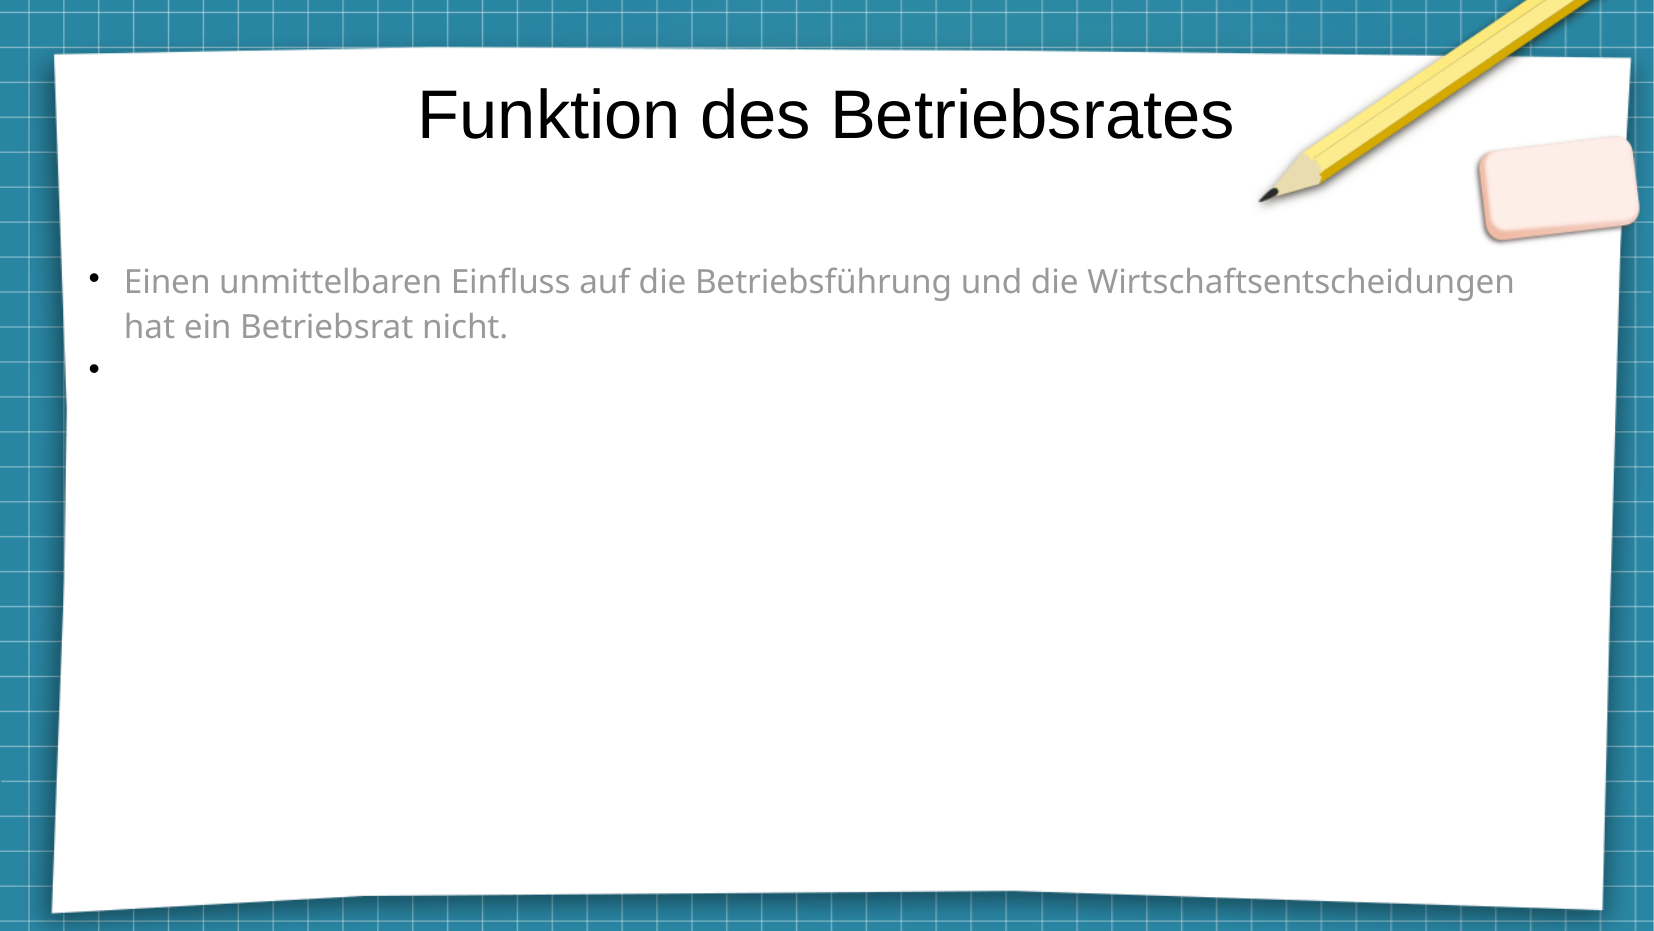

# Funktion des Betriebsrates
Einen unmittelbaren Einfluss auf die Betriebsführung und die Wirtschaftsentscheidungen hat ein Betriebsrat nicht.